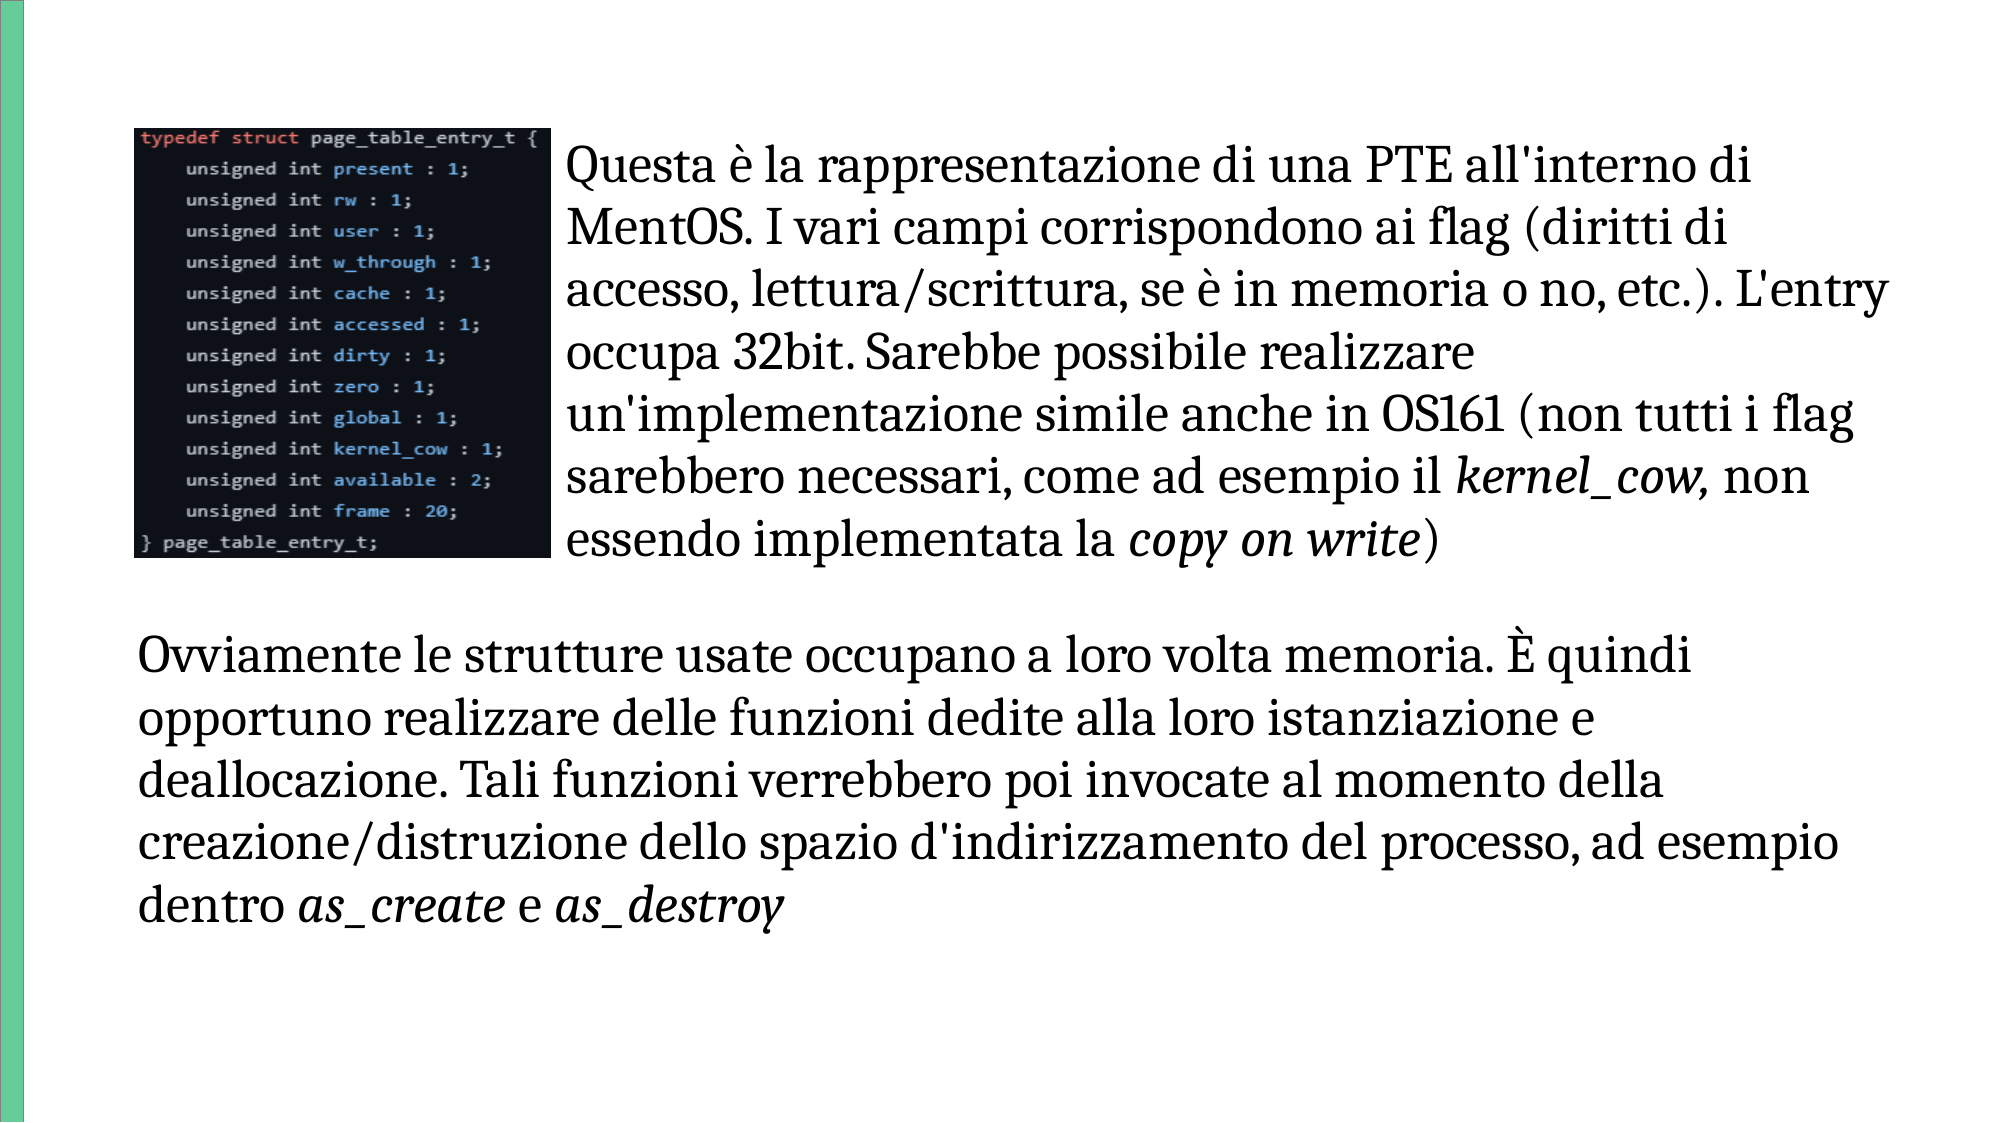

# Questa è la rappresentazione di una PTE all'interno di MentOS. I vari campi corrispondono ai flag (diritti di accesso, lettura/scrittura, se è in memoria o no, etc.). L'entry occupa 32bit. Sarebbe possibile realizzare un'implementazione simile anche in OS161 (non tutti i flag sarebbero necessari, come ad esempio il kernel_cow, non essendo implementata la copy on write)
Ovviamente le strutture usate occupano a loro volta memoria. È quindi opportuno realizzare delle funzioni dedite alla loro istanziazione e deallocazione. Tali funzioni verrebbero poi invocate al momento della creazione/distruzione dello spazio d'indirizzamento del processo, ad esempio dentro as_create e as_destroy